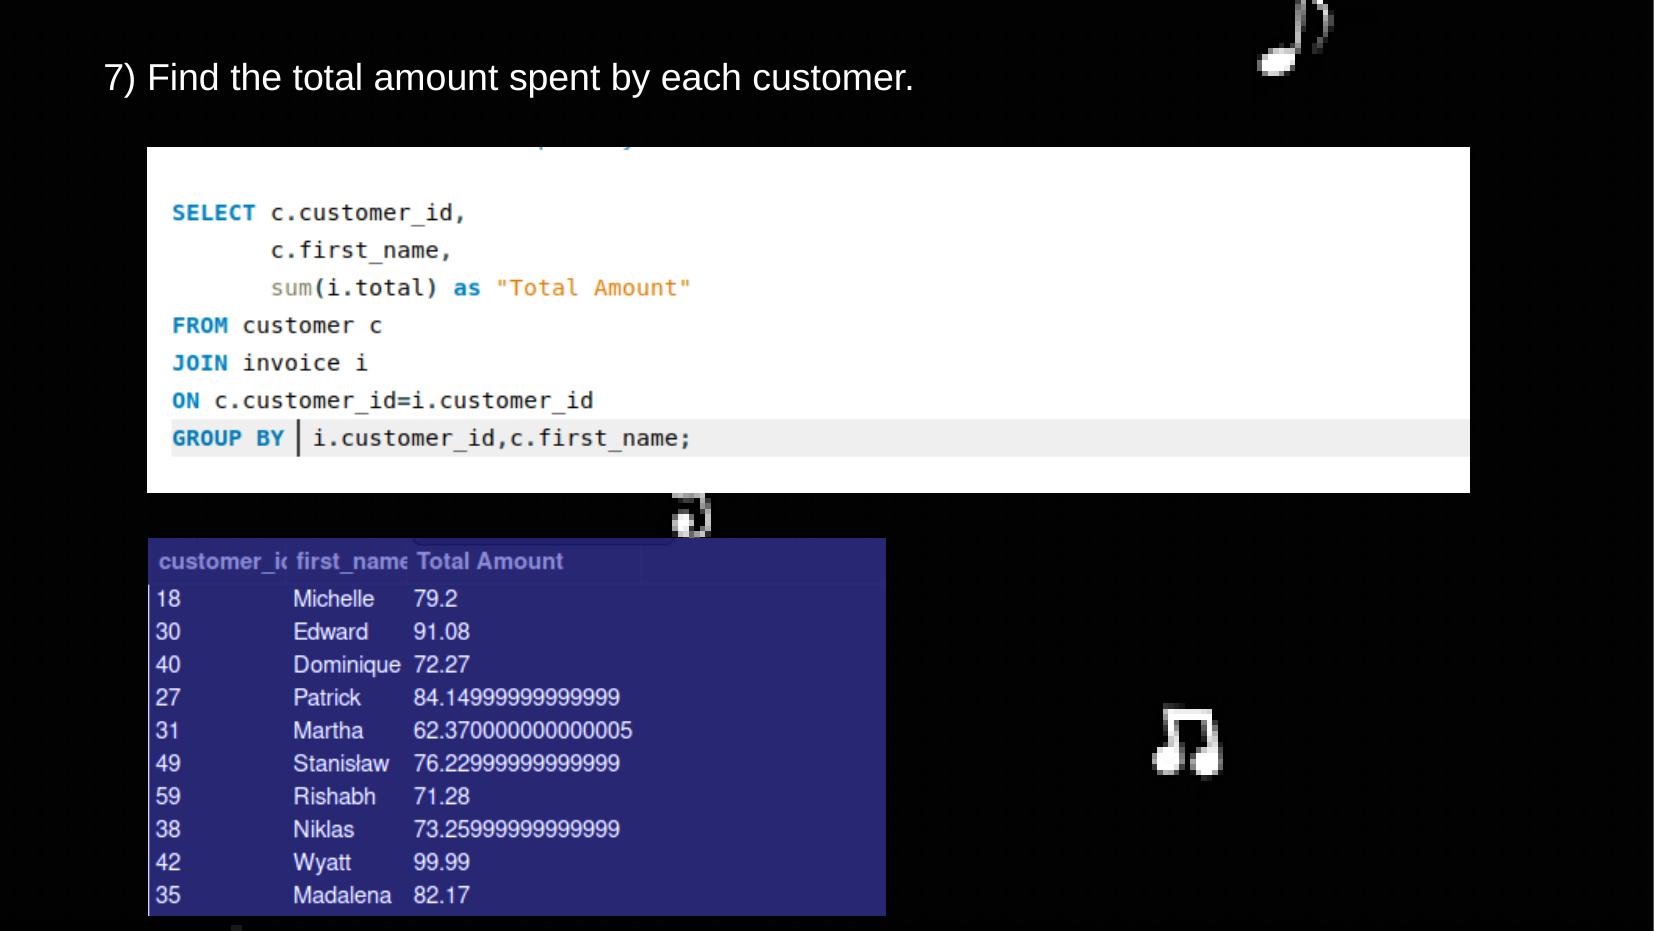

7) Find the total amount spent by each customer.